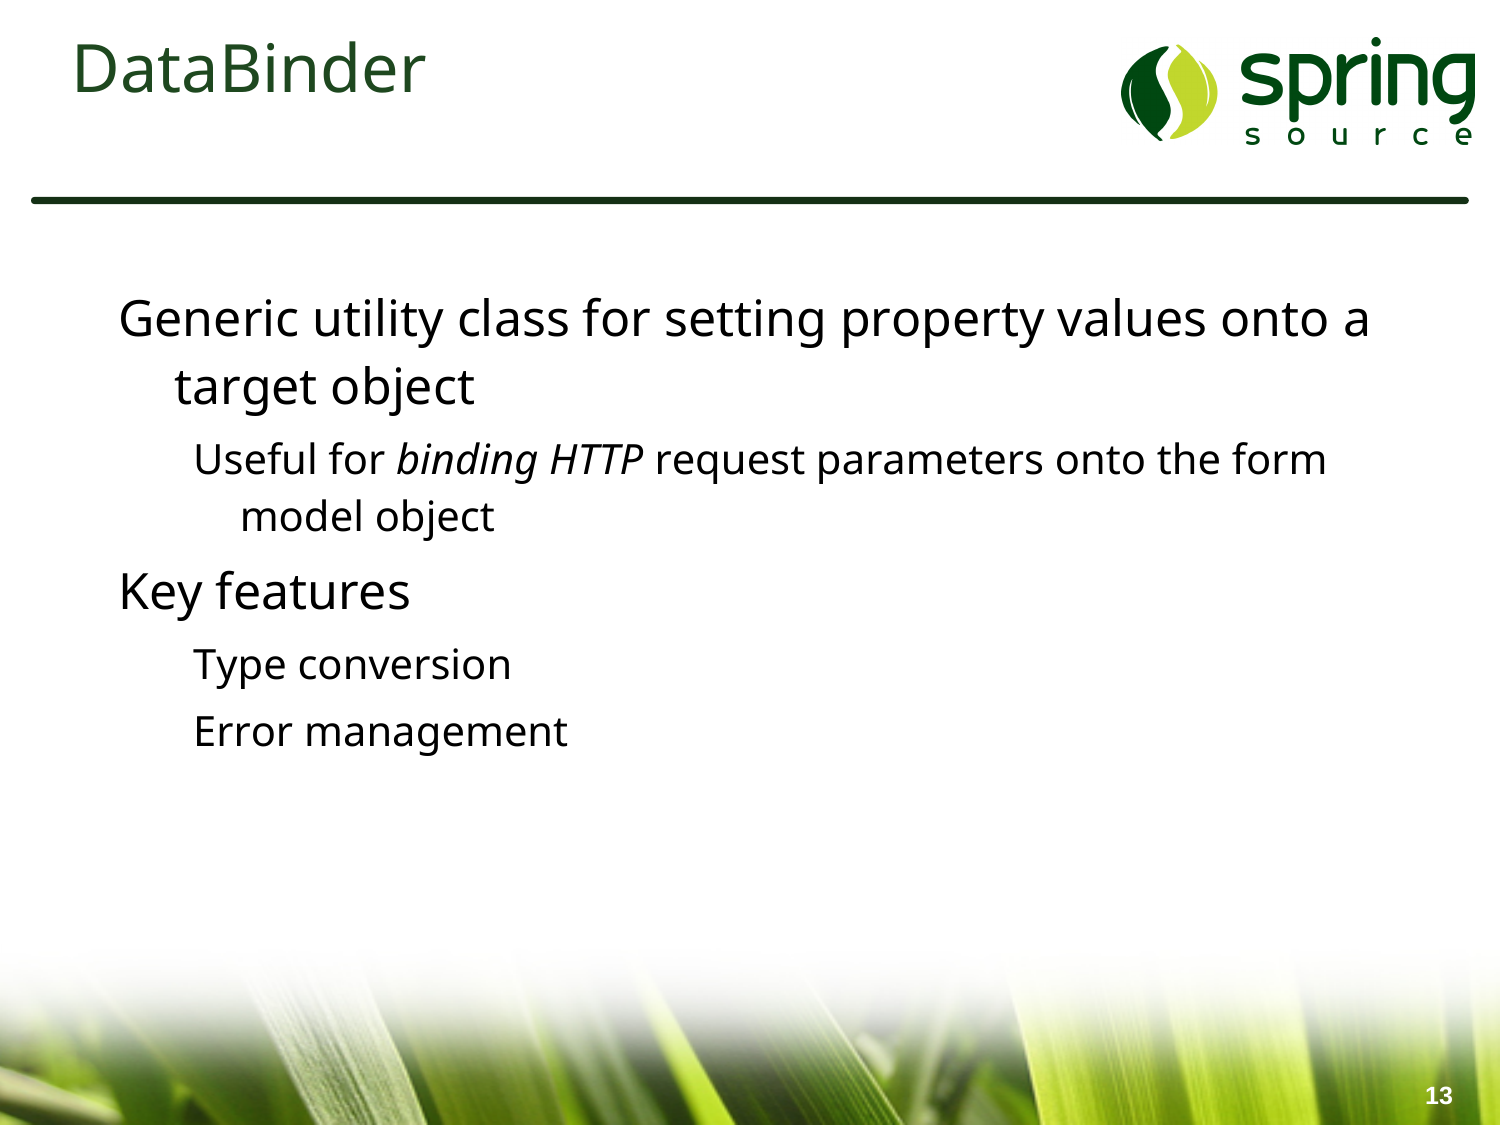

# DataBinder
Generic utility class for setting property values onto a target object
Useful for binding HTTP request parameters onto the form model object
Key features
Type conversion
Error management